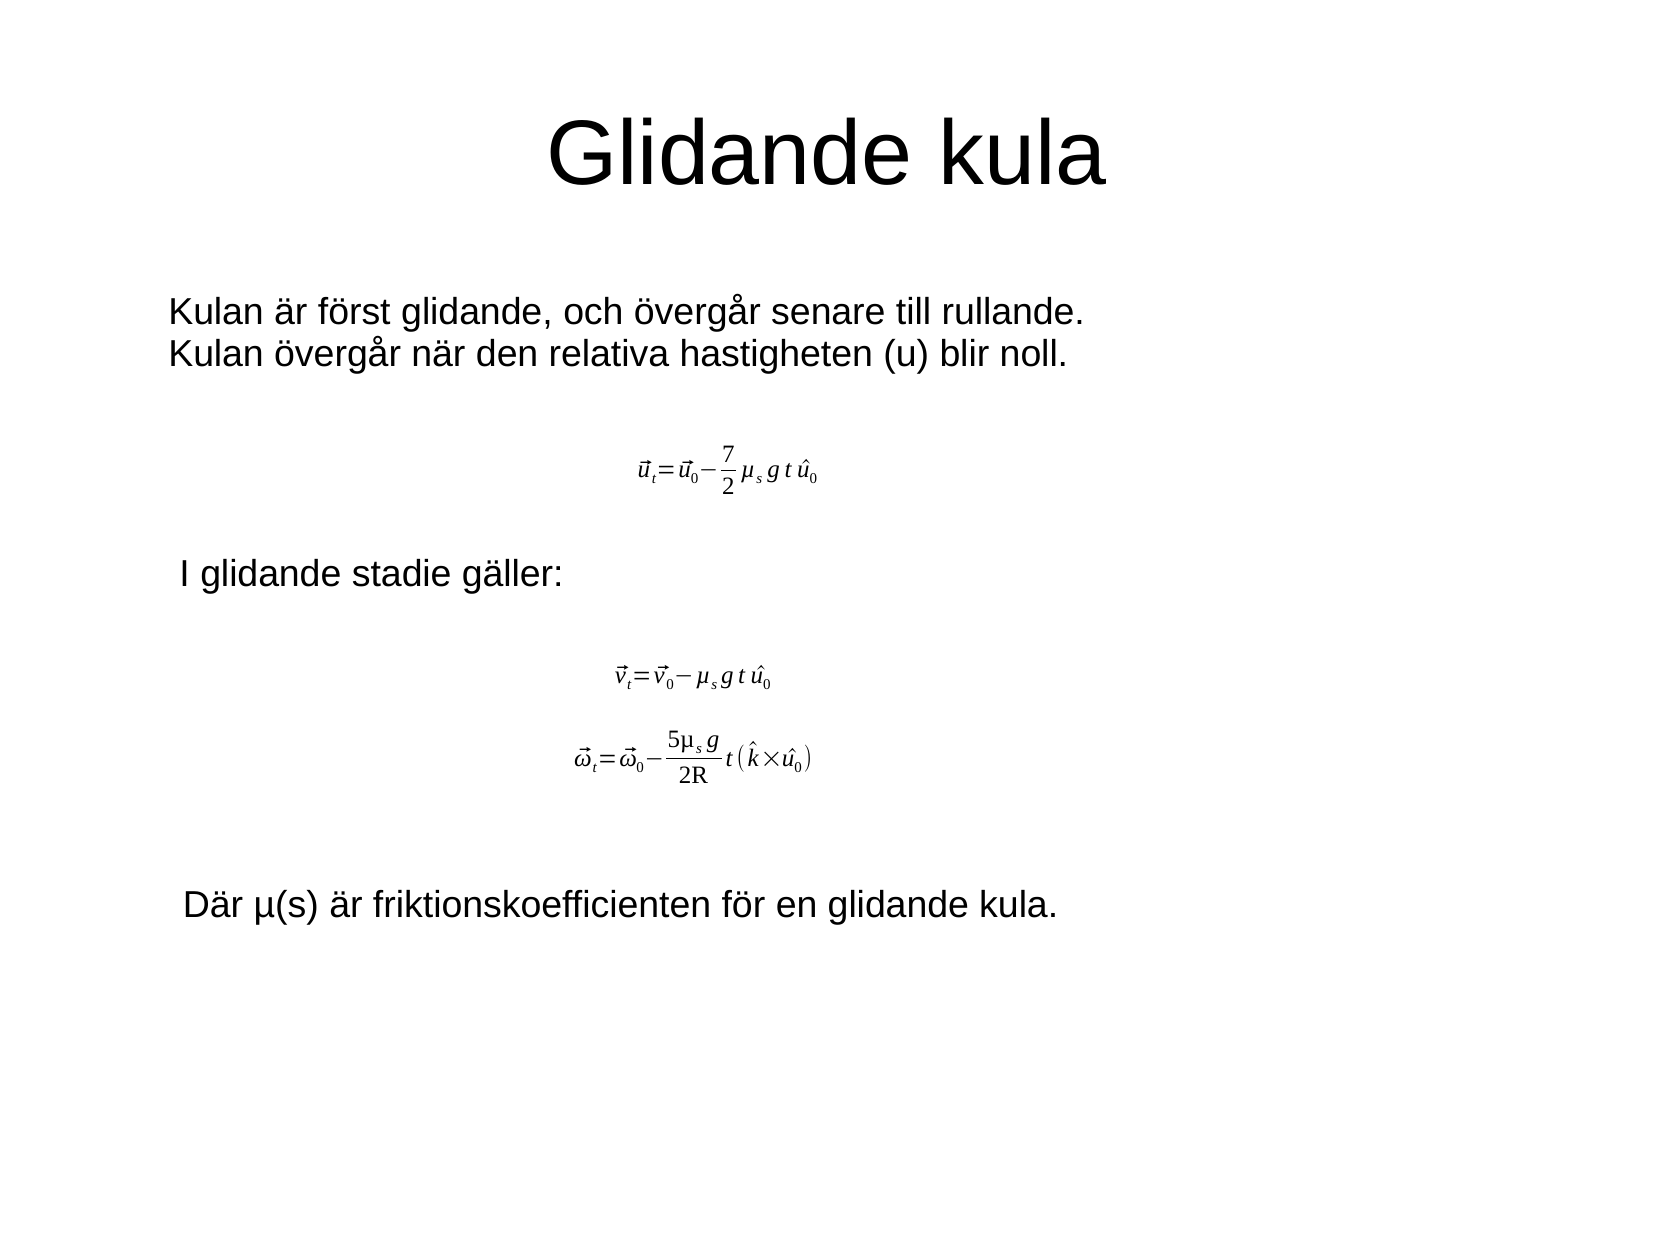

# Glidande kula
Kulan är först glidande, och övergår senare till rullande.
Kulan övergår när den relativa hastigheten (u) blir noll.
I glidande stadie gäller:
Där µ(s) är friktionskoefficienten för en glidande kula.